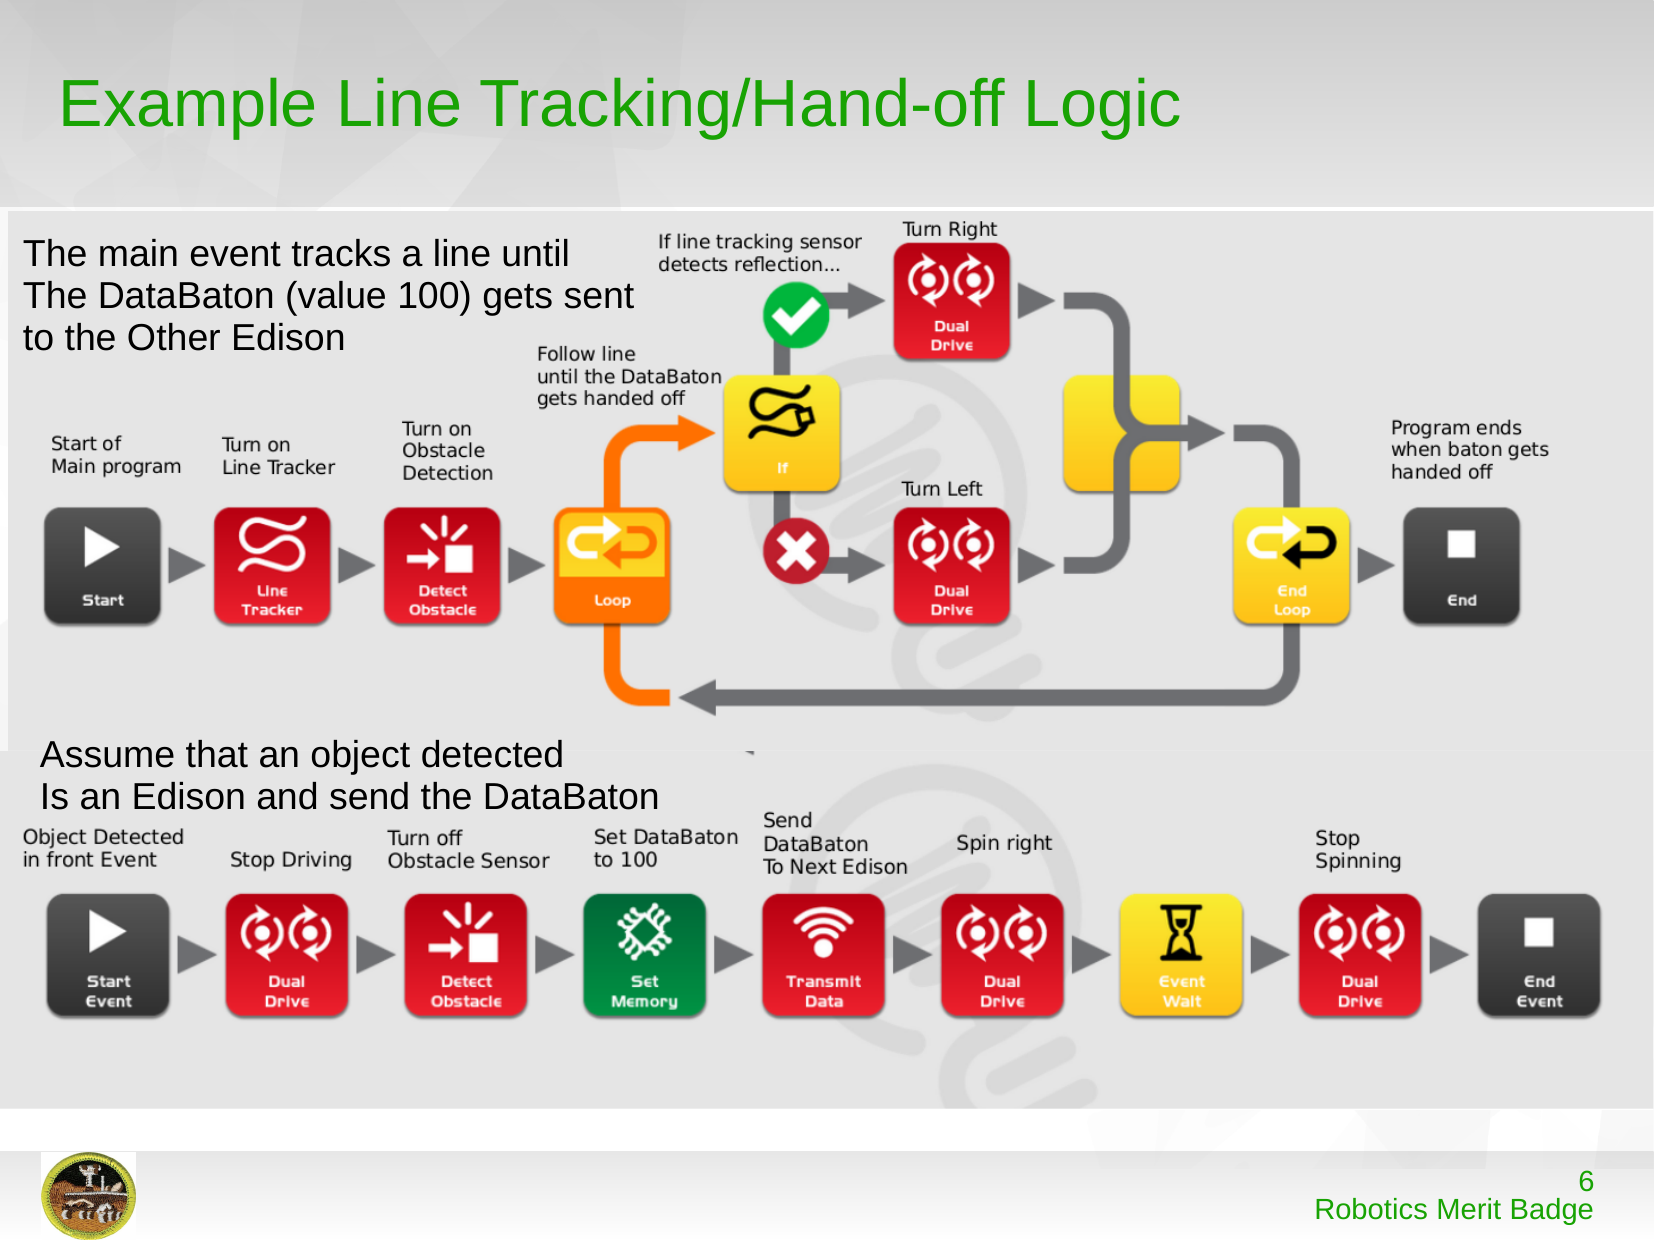

# Example Line Tracking/Hand-off Logic
The main event tracks a line until
The DataBaton (value 100) gets sent
to the Other Edison
Assume that an object detected
Is an Edison and send the DataBaton
6
Robotics Merit Badge